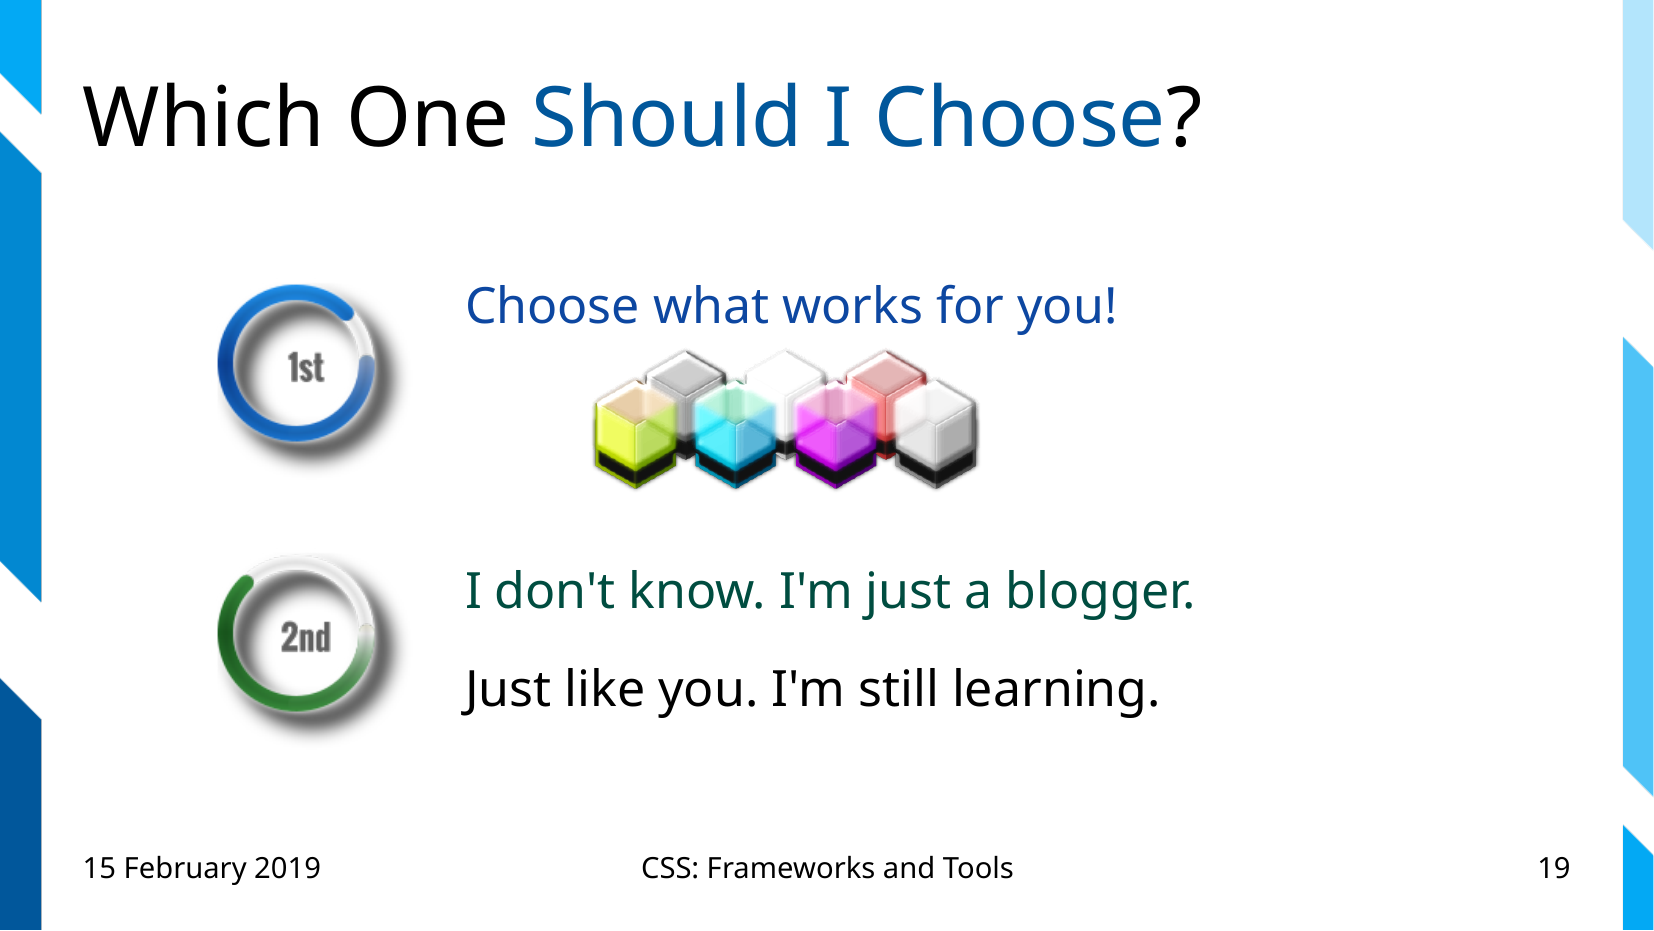

# Which One Should I Choose?
Choose what works for you!
I don't know. I'm just a blogger.
Just like you. I'm still learning.
15 February 2019
CSS: Frameworks and Tools
19